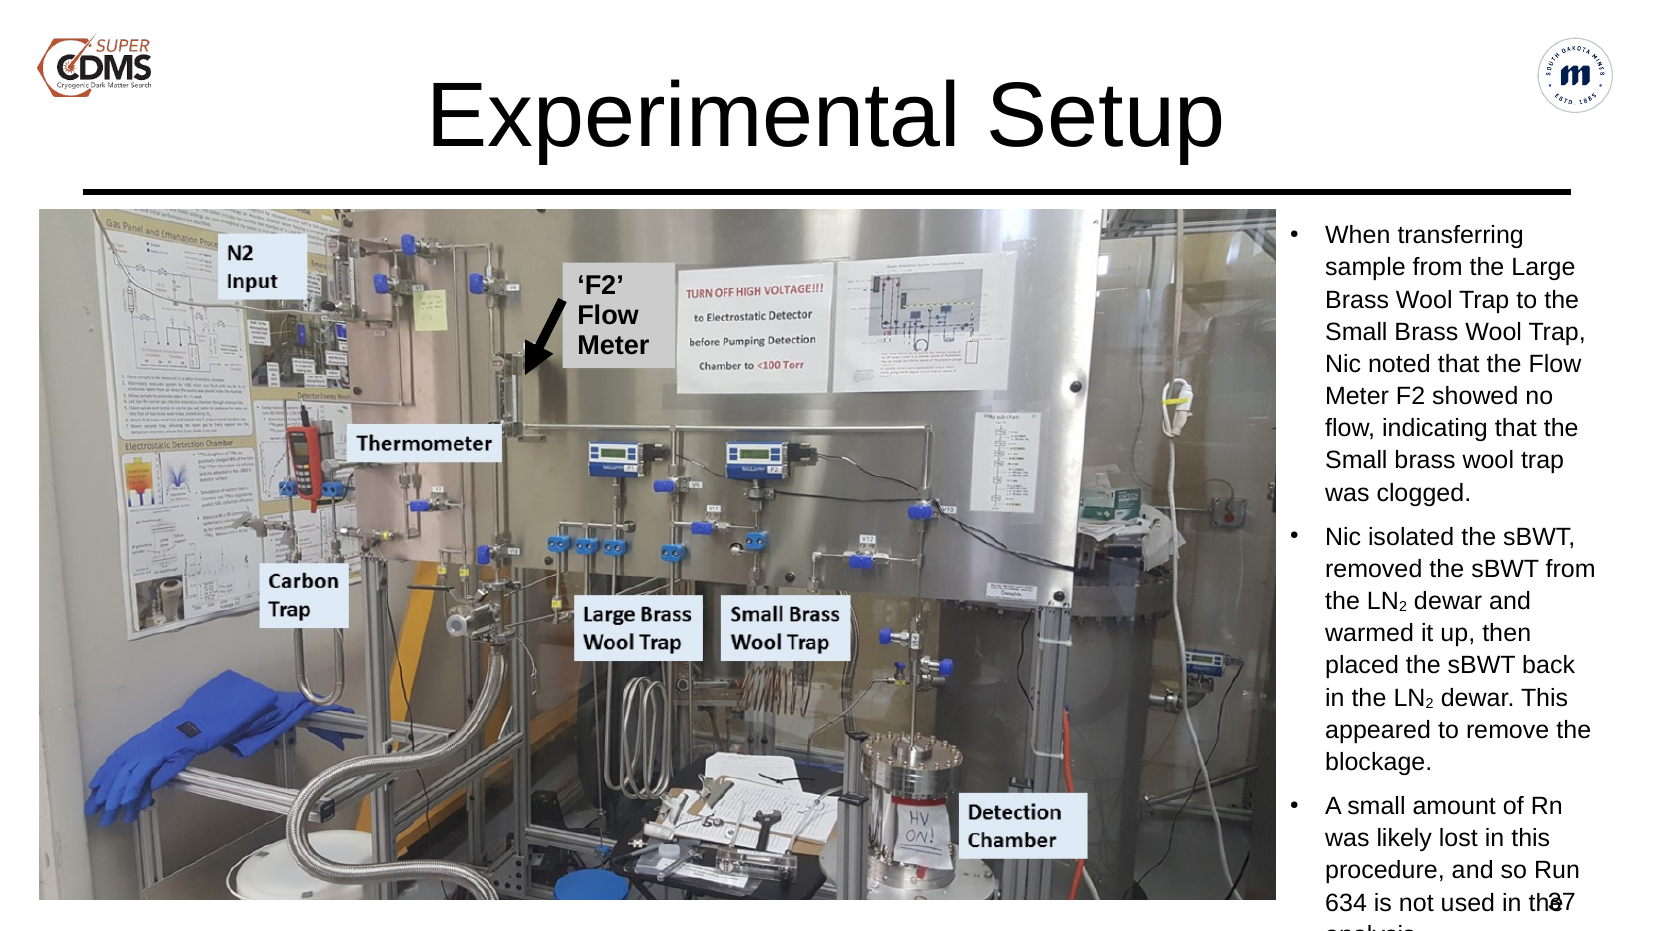

# Experimental Setup
When transferring sample from the Large Brass Wool Trap to the Small Brass Wool Trap, Nic noted that the Flow Meter F2 showed no flow, indicating that the Small brass wool trap was clogged.
Nic isolated the sBWT, removed the sBWT from the LN2 dewar and warmed it up, then placed the sBWT back in the LN2 dewar. This appeared to remove the blockage.
A small amount of Rn was likely lost in this procedure, and so Run 634 is not used in the analysis.
‘F2’ Flow Meter